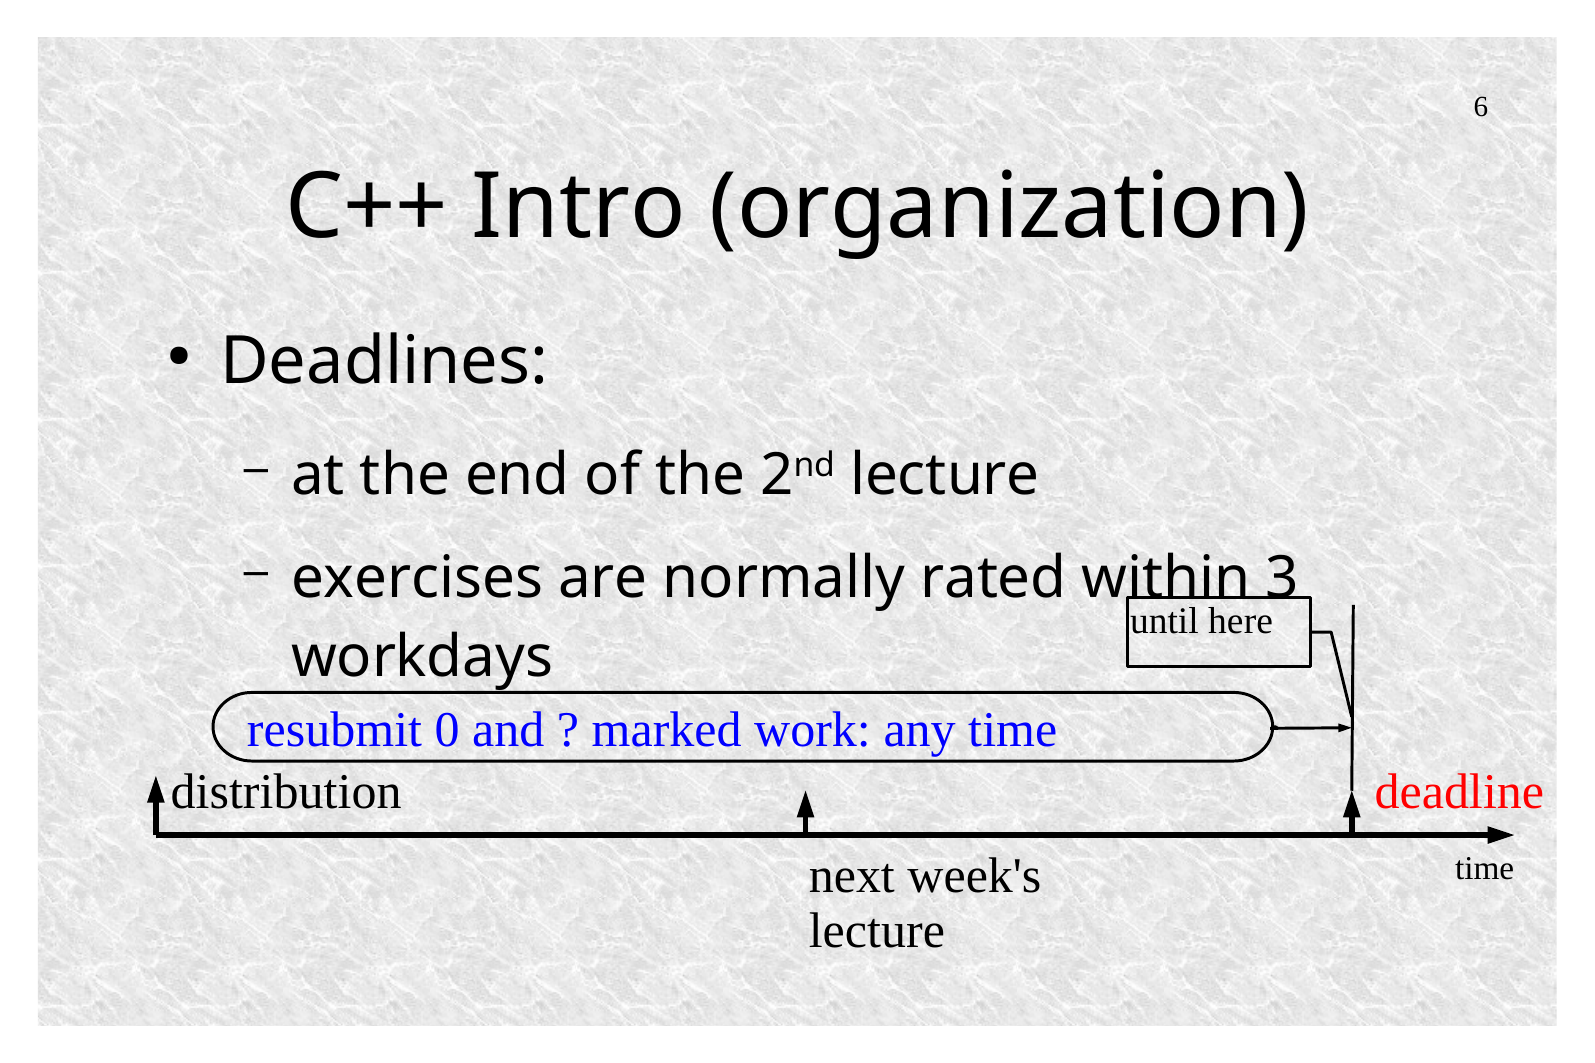

6
# C++ Intro (organization)
Deadlines:
at the end of the 2nd lecture
exercises are normally rated within 3 workdays
until here
resubmit 0 and ? marked work: any time
distribution
deadline
next week's
lecture
time